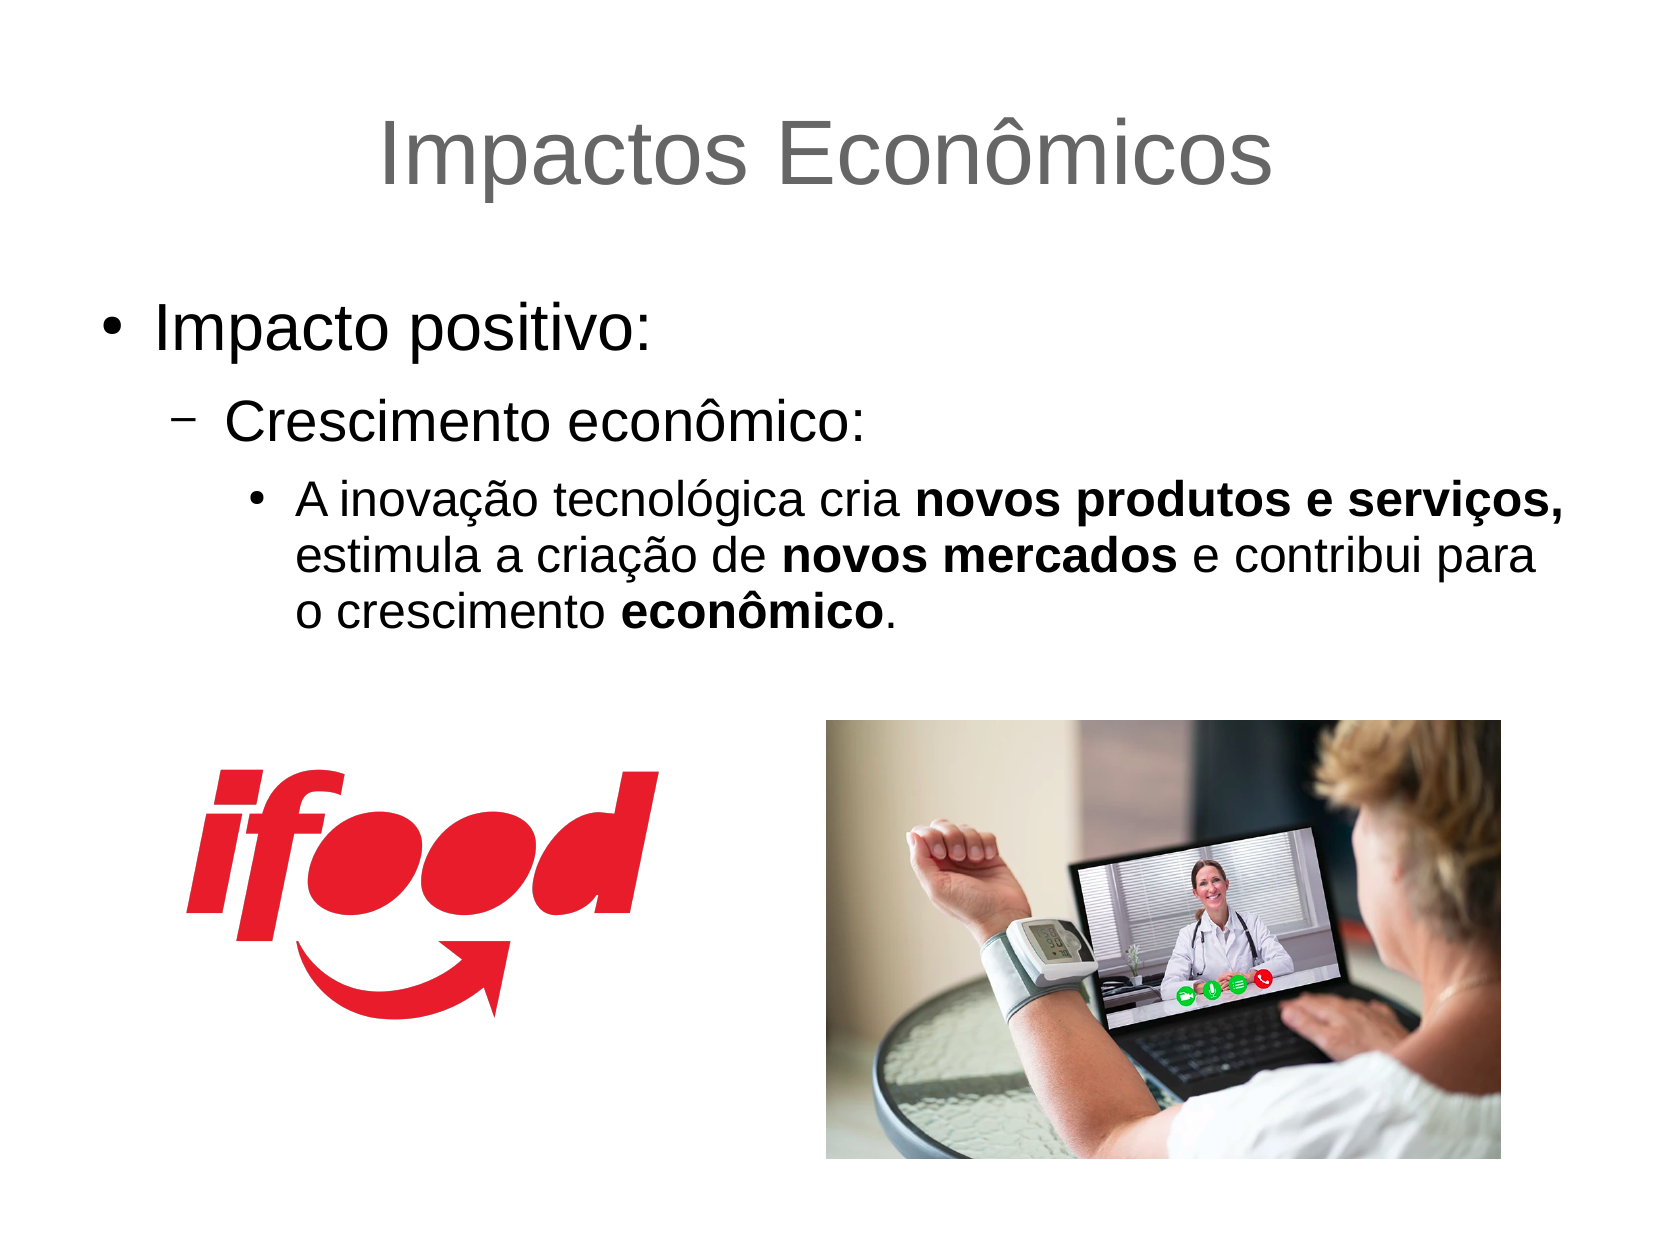

# Impactos Econômicos
Impacto positivo:
Crescimento econômico:
A inovação tecnológica cria novos produtos e serviços, estimula a criação de novos mercados e contribui para o crescimento econômico.